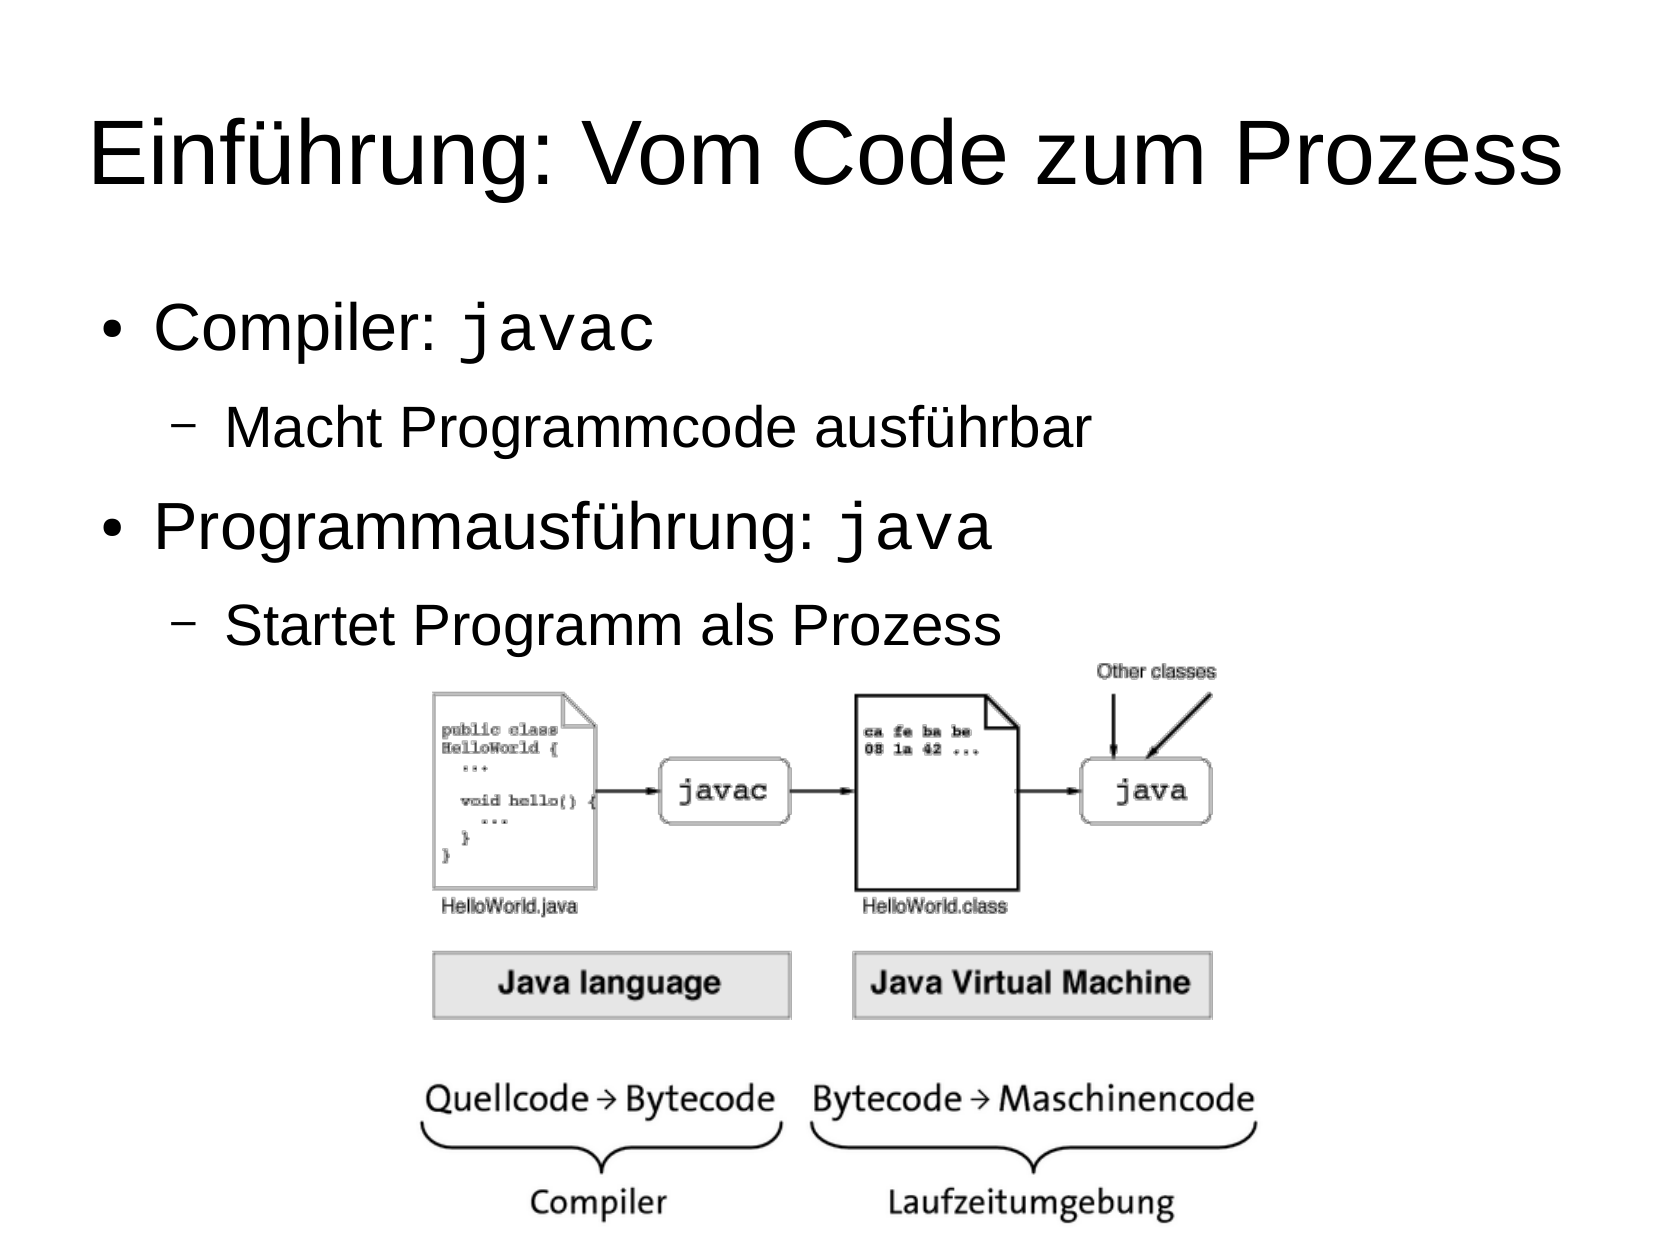

# Einführung: Vom Code zum Prozess
Compiler: javac
Macht Programmcode ausführbar
Programmausführung: java
Startet Programm als Prozess